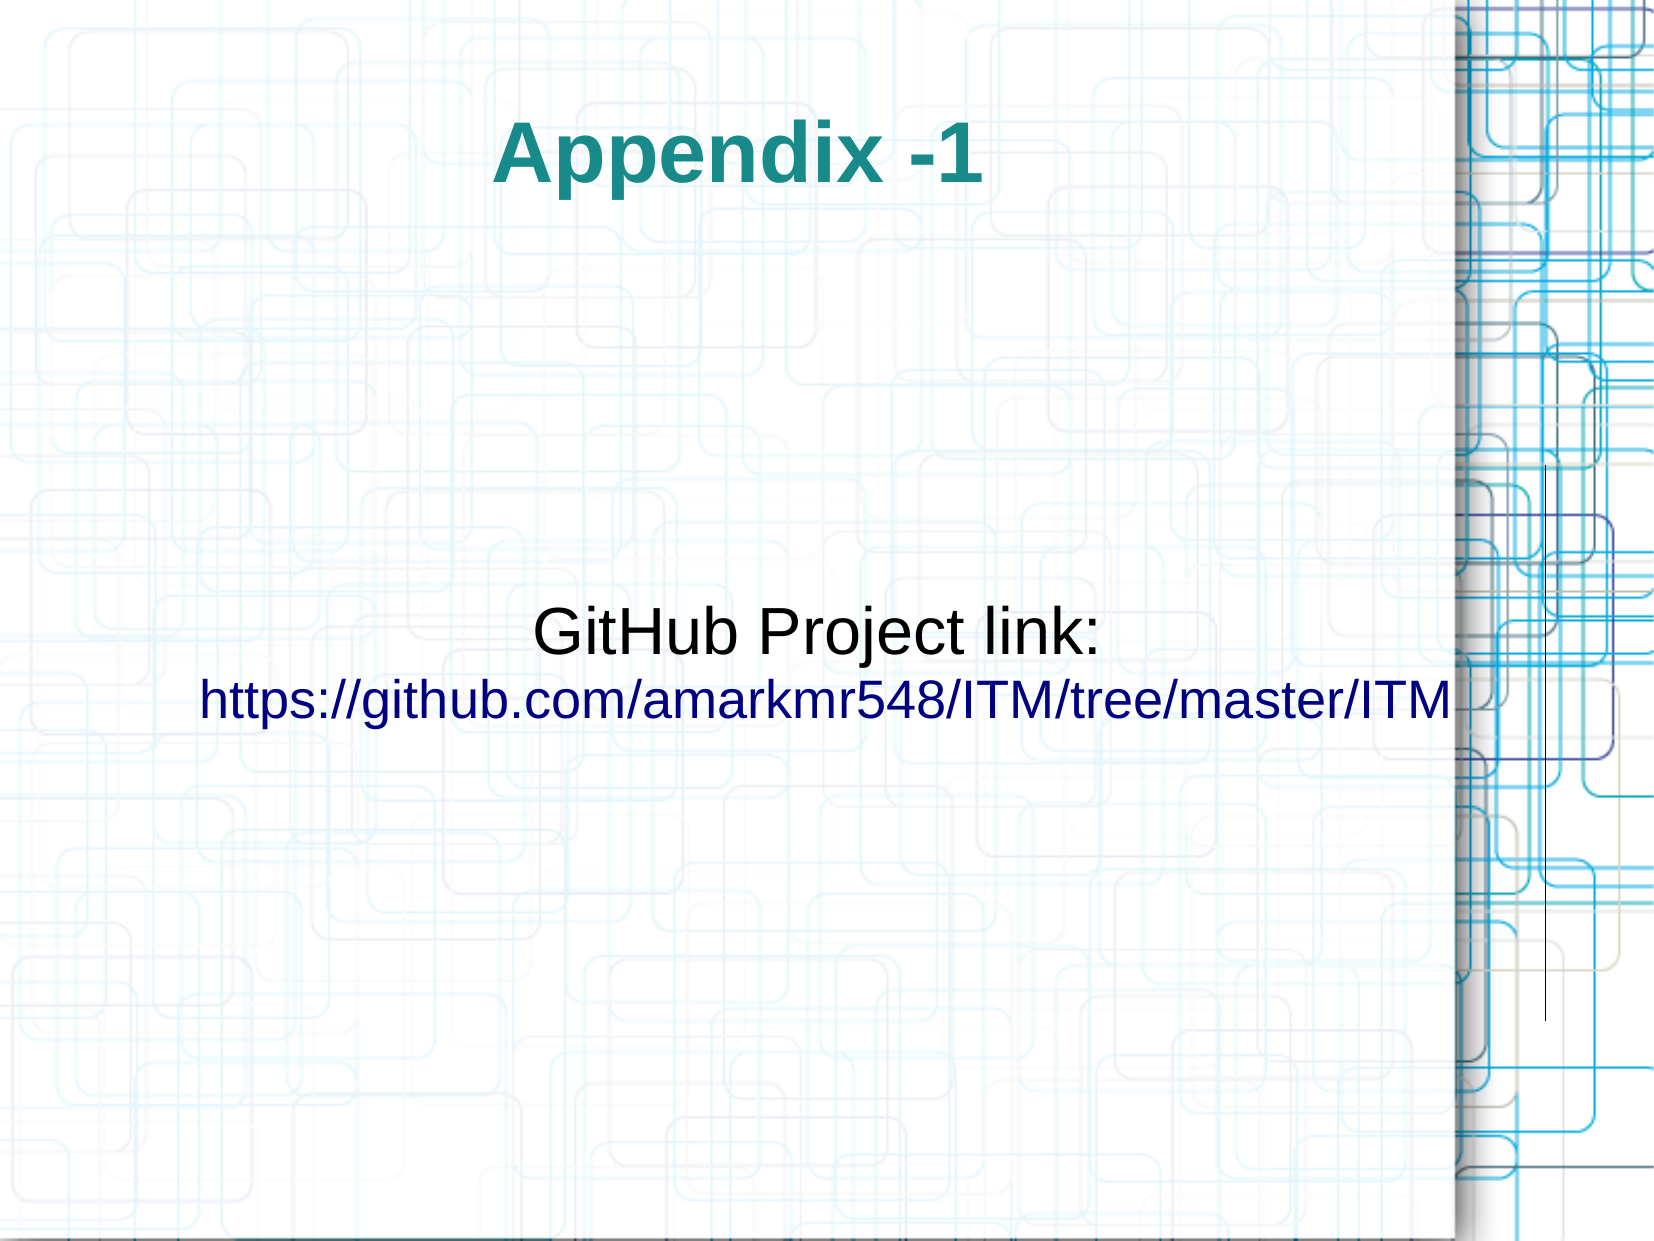

# Appendix -1
GitHub Project link: https://github.com/amarkmr548/ITM/tree/master/ITM